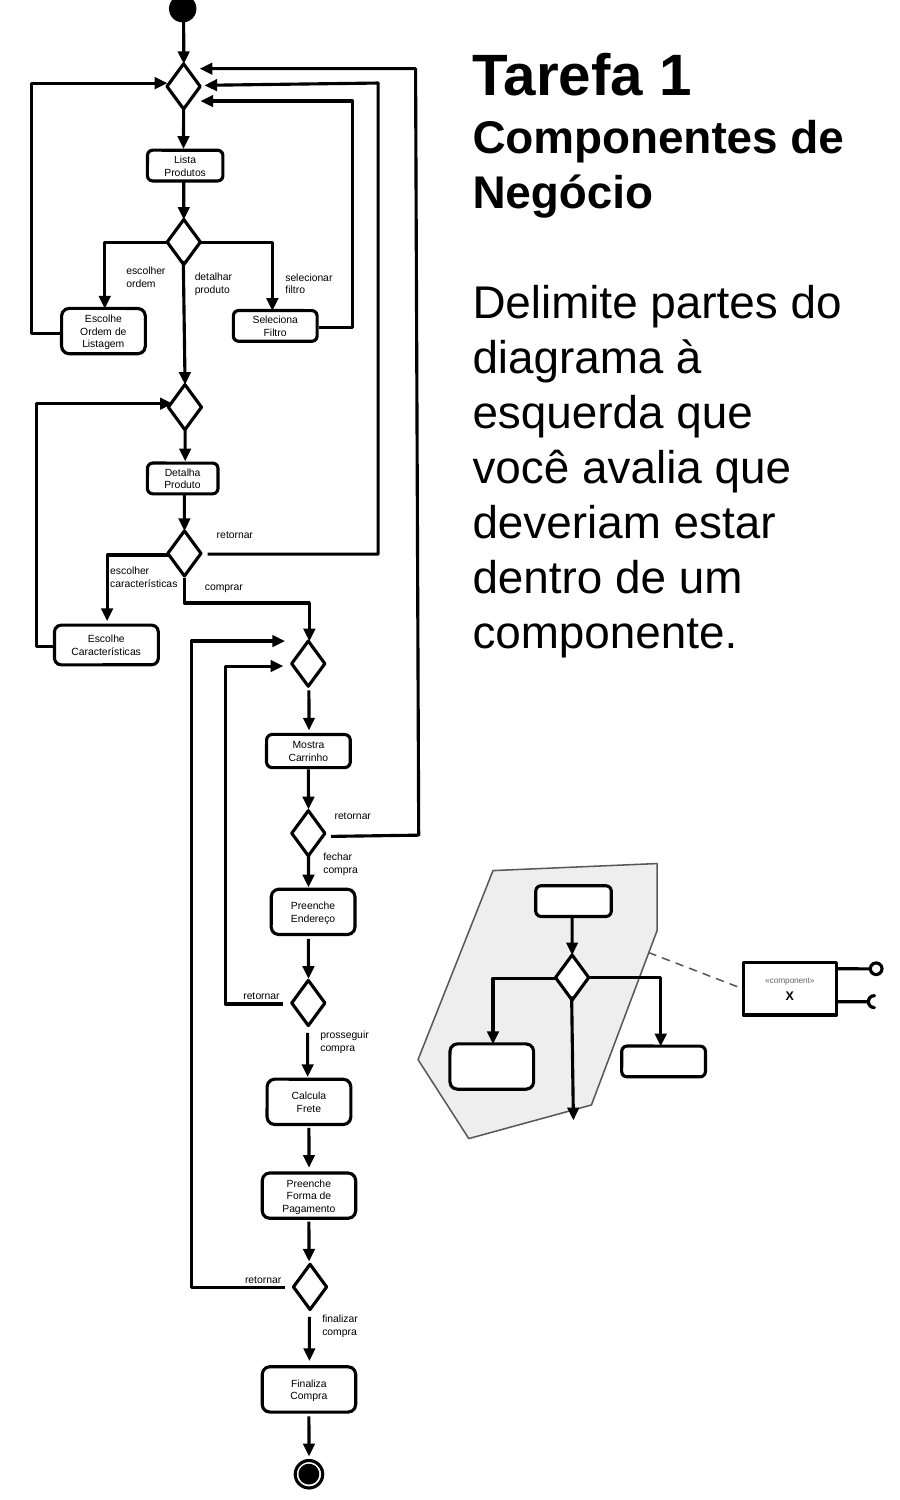

# Tarefa 1 Componentes de Negócio Delimite partes do diagrama à esquerda que você avalia que deveriam estar dentro de um componente.
Lista
Produtos
detalhar
produto
escolher
ordem
selecionar
filtro
Escolhe
Ordem de
Listagem
Seleciona
Filtro
Detalha
Produto
retornar
escolher
características
comprar
Escolhe Características
Mostra
Carrinho
retornar
fechar
compra
PreencheEndereço
«component»
X
retornar
prosseguir
compra
Calcula
Frete
Preenche Forma de
Pagamento
retornar
finalizar
compra
Finaliza
Compra